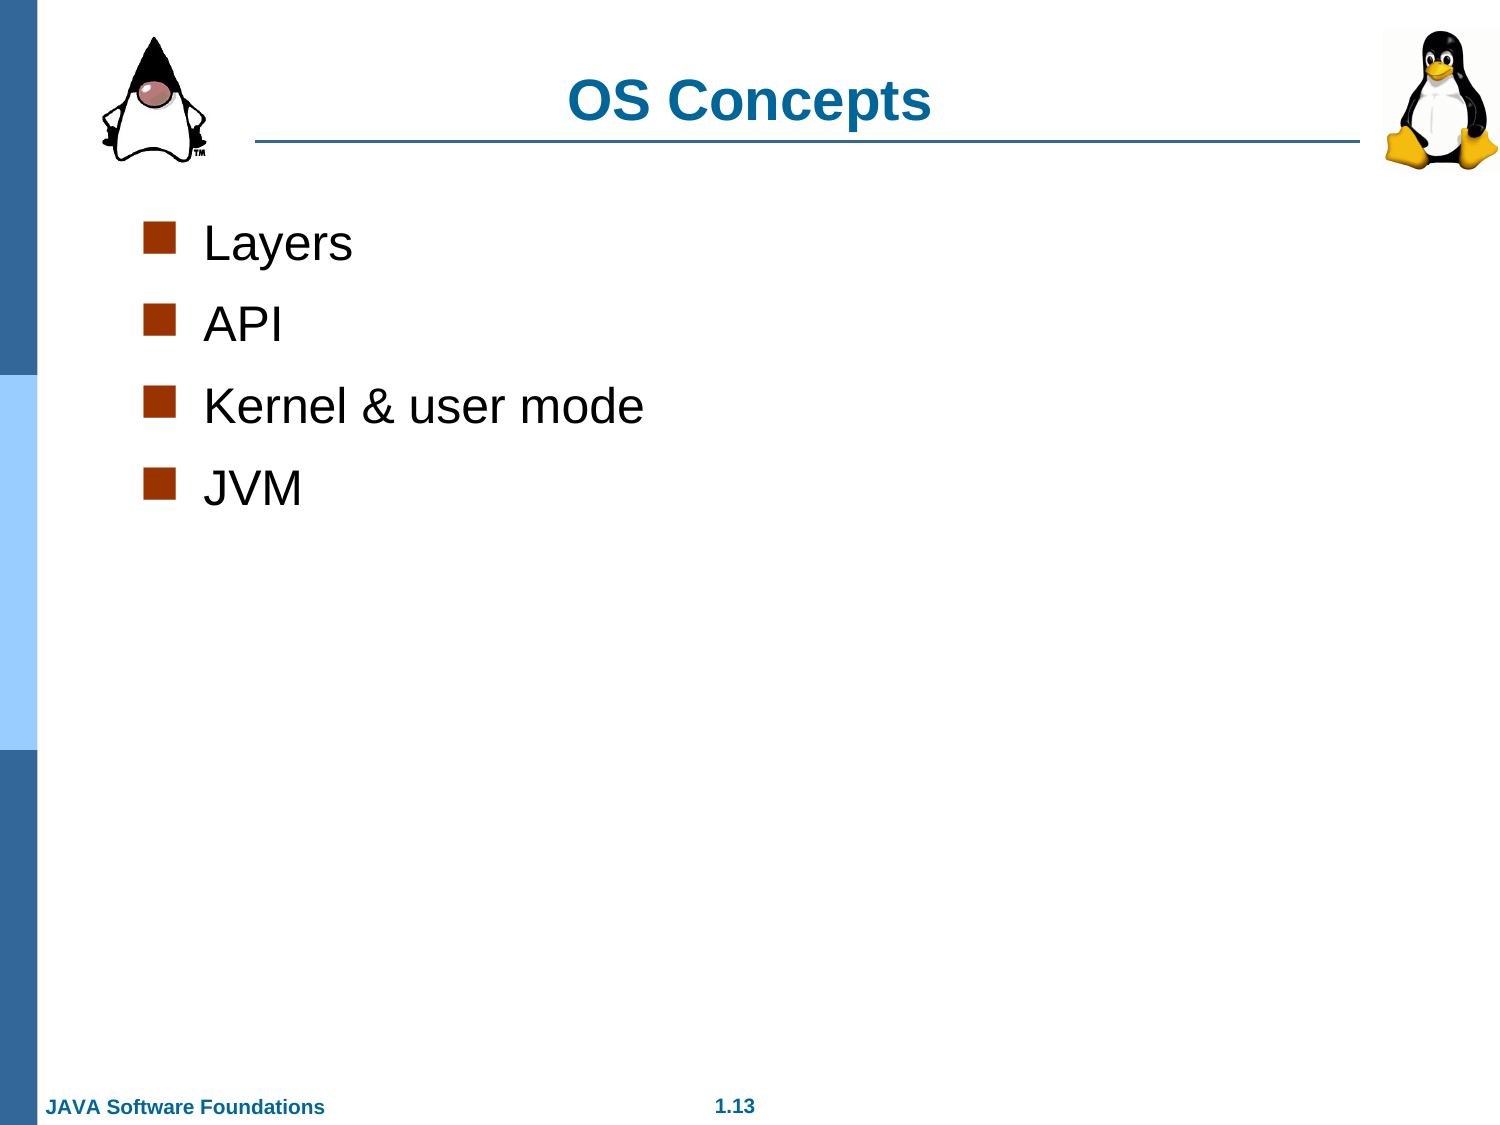

# OS Concepts
Layers
API
Kernel & user mode
JVM